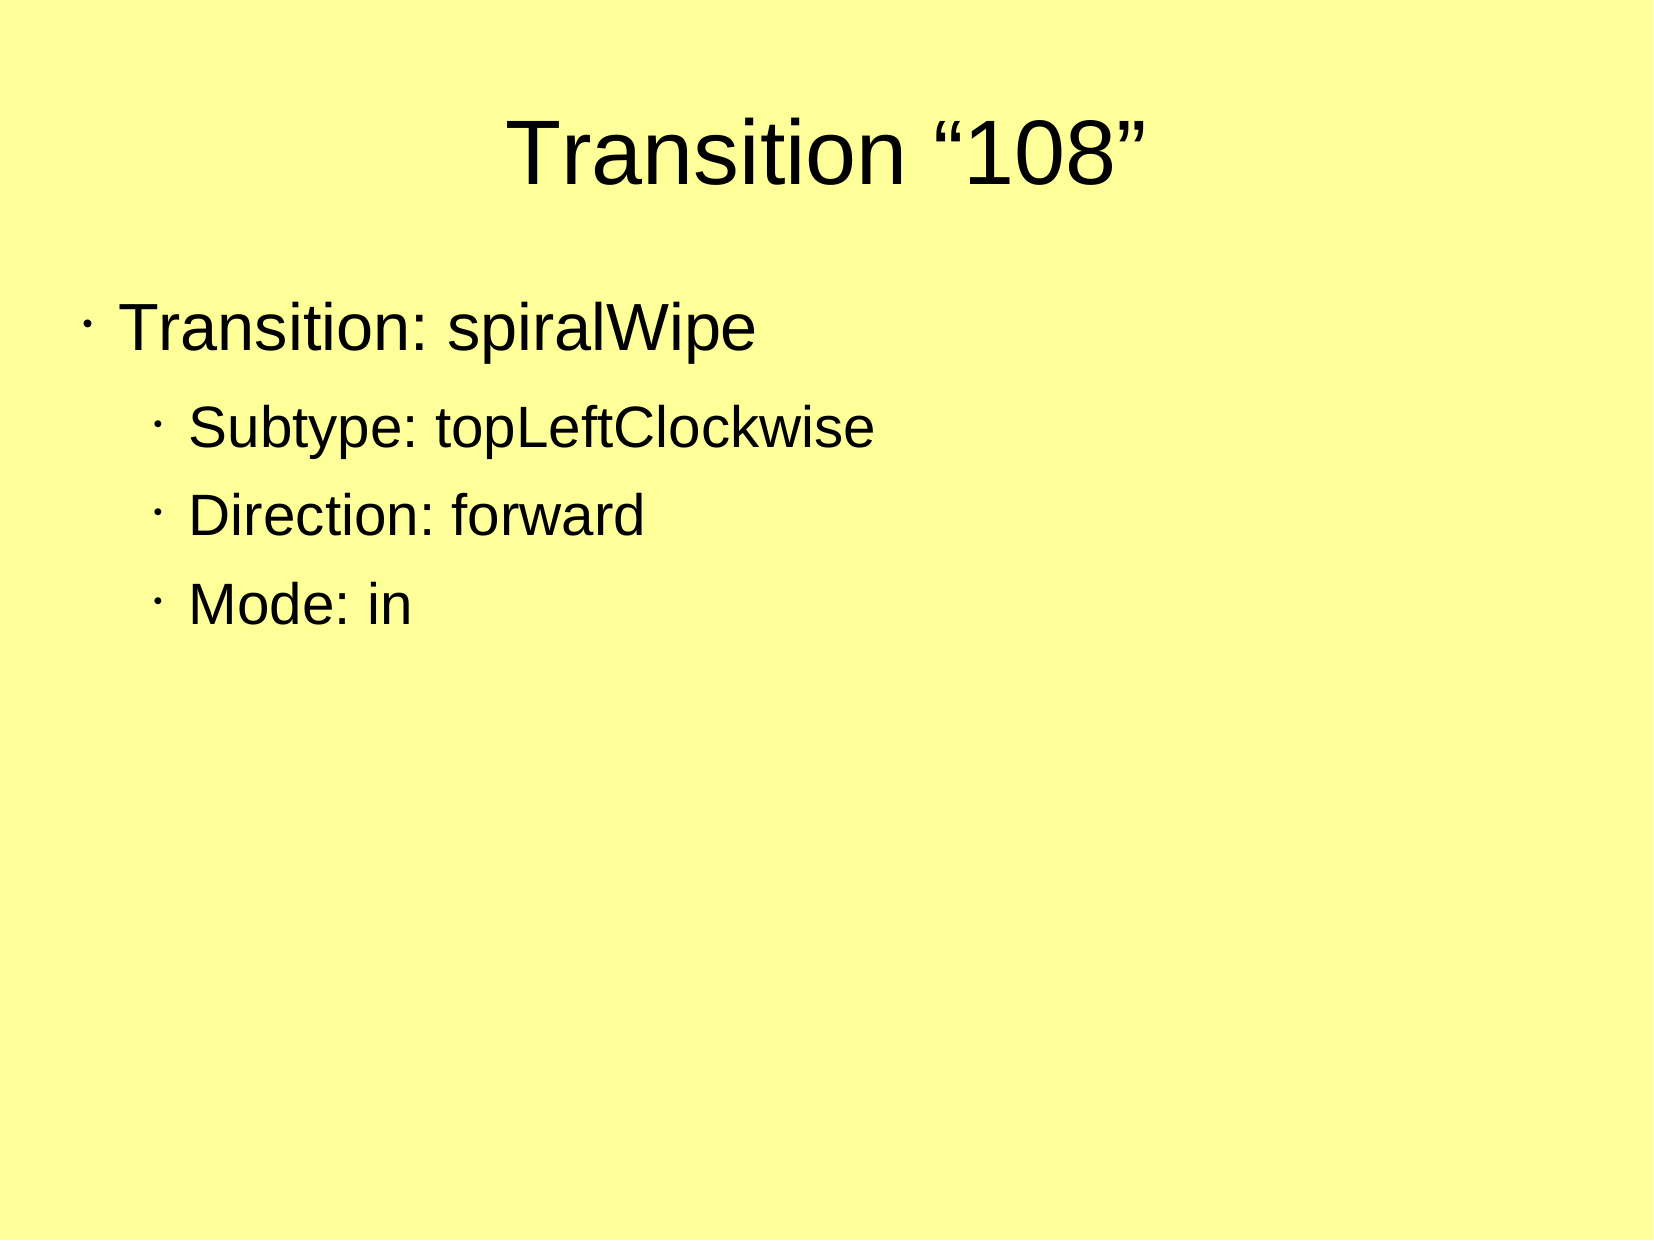

# Transition “108”
Transition: spiralWipe
Subtype: topLeftClockwise
Direction: forward
Mode: in